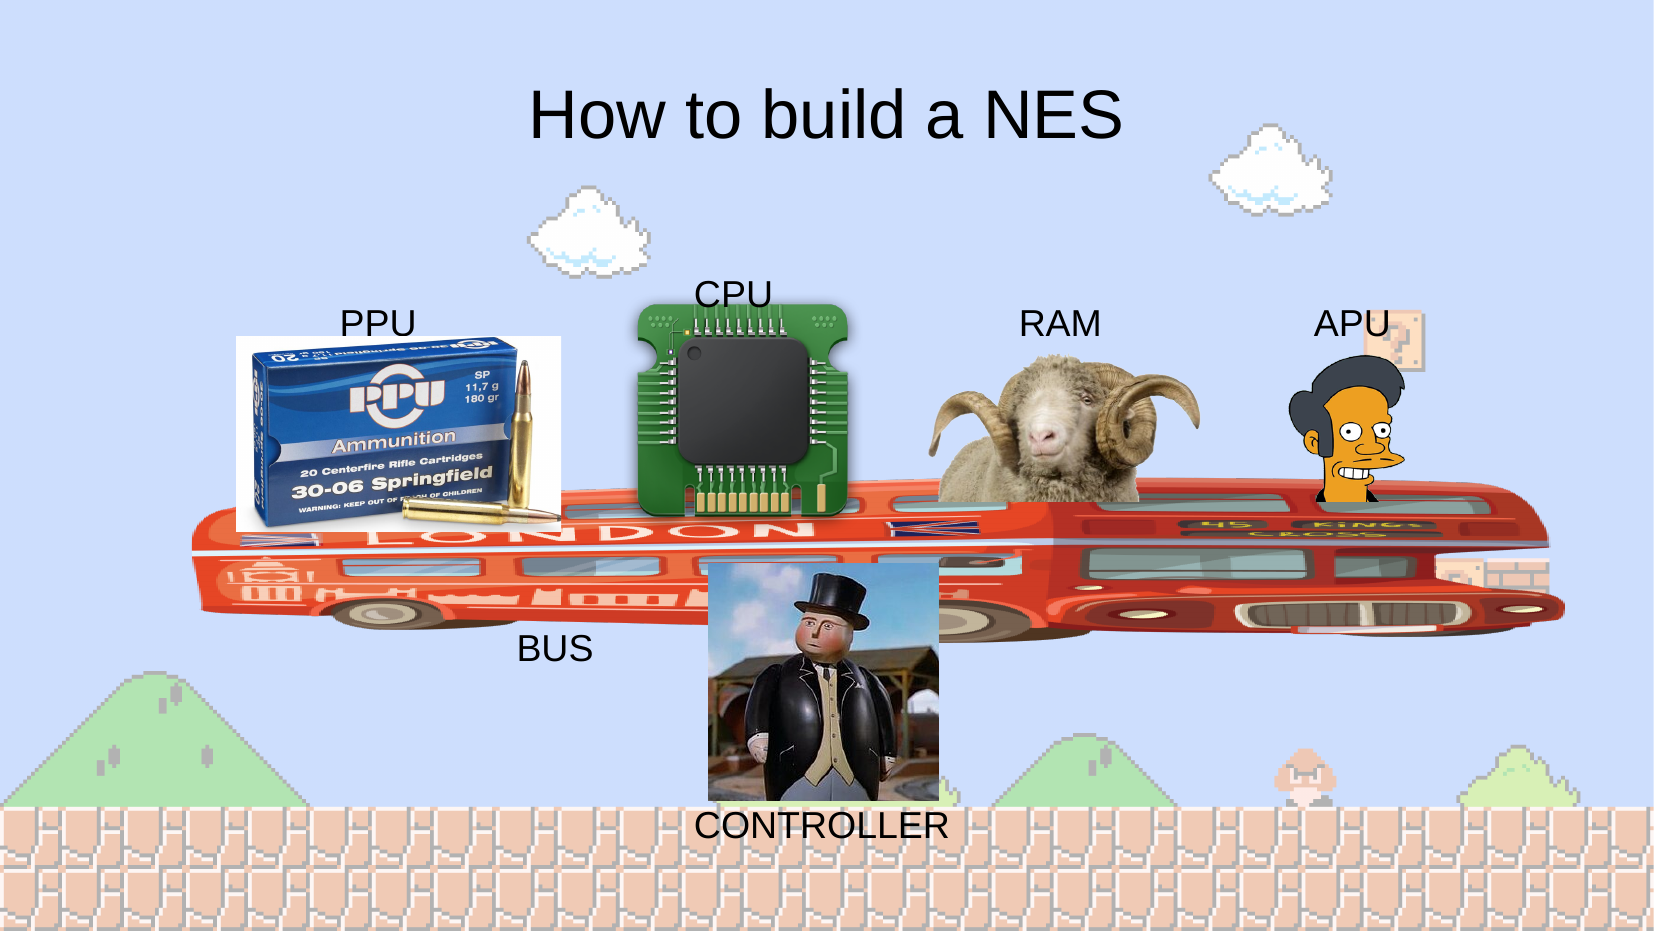

# How to build a NES
CPU
PPU
RAM
APU
BUS
CONTROLLER